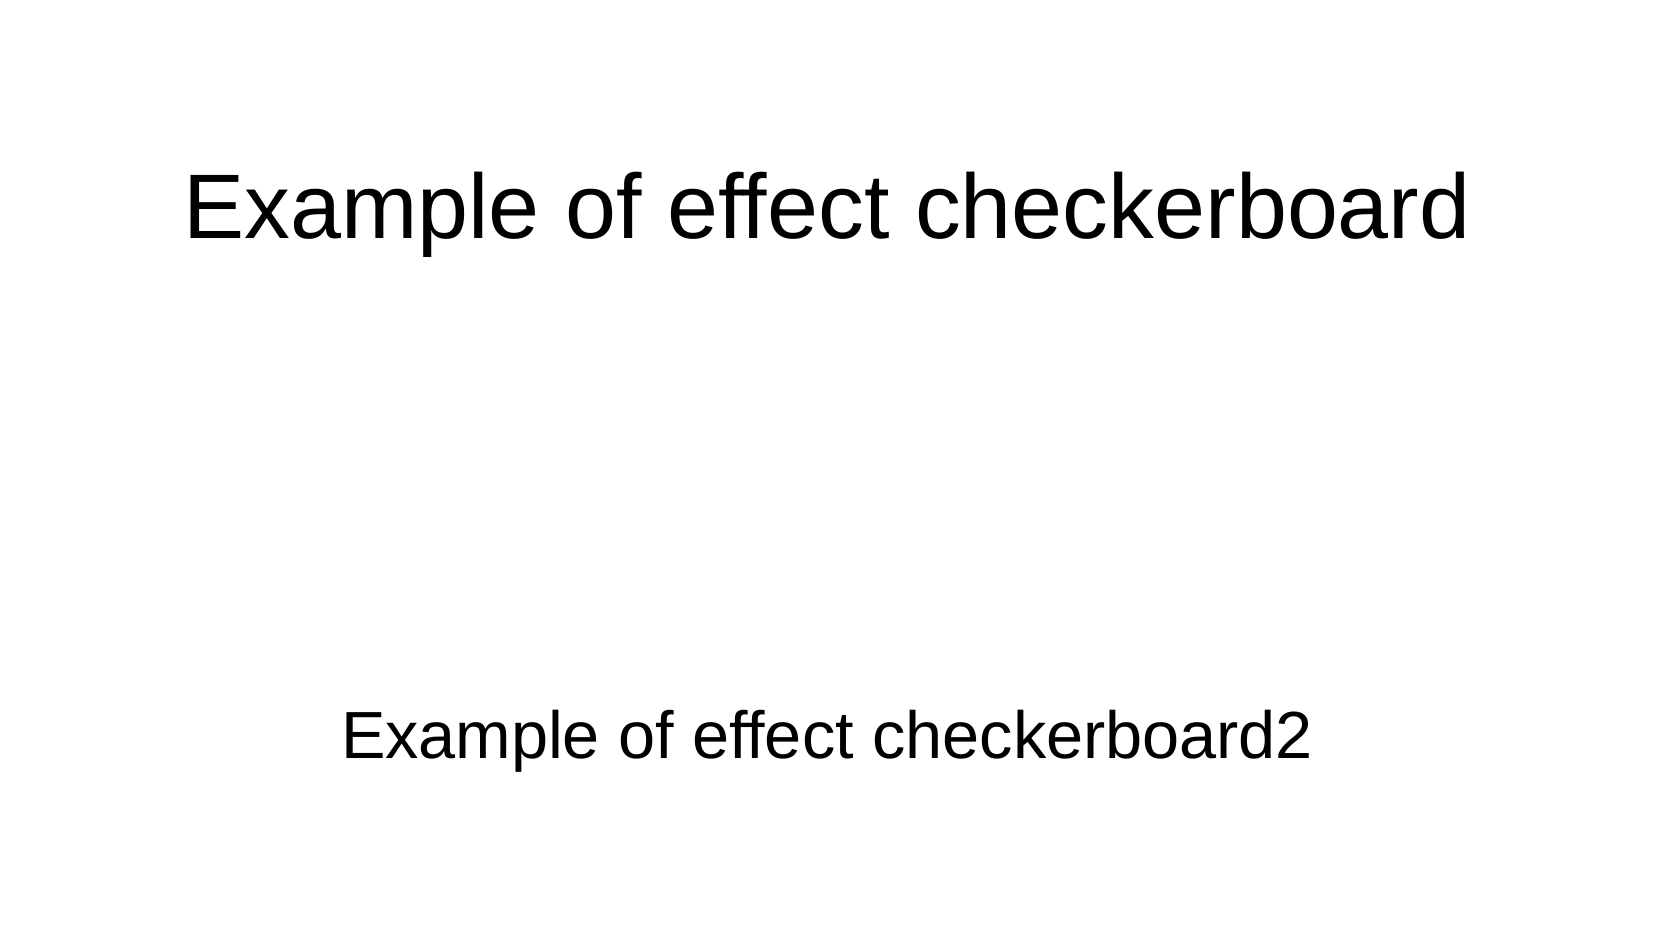

# Example of effect checkerboard
Example of effect checkerboard2